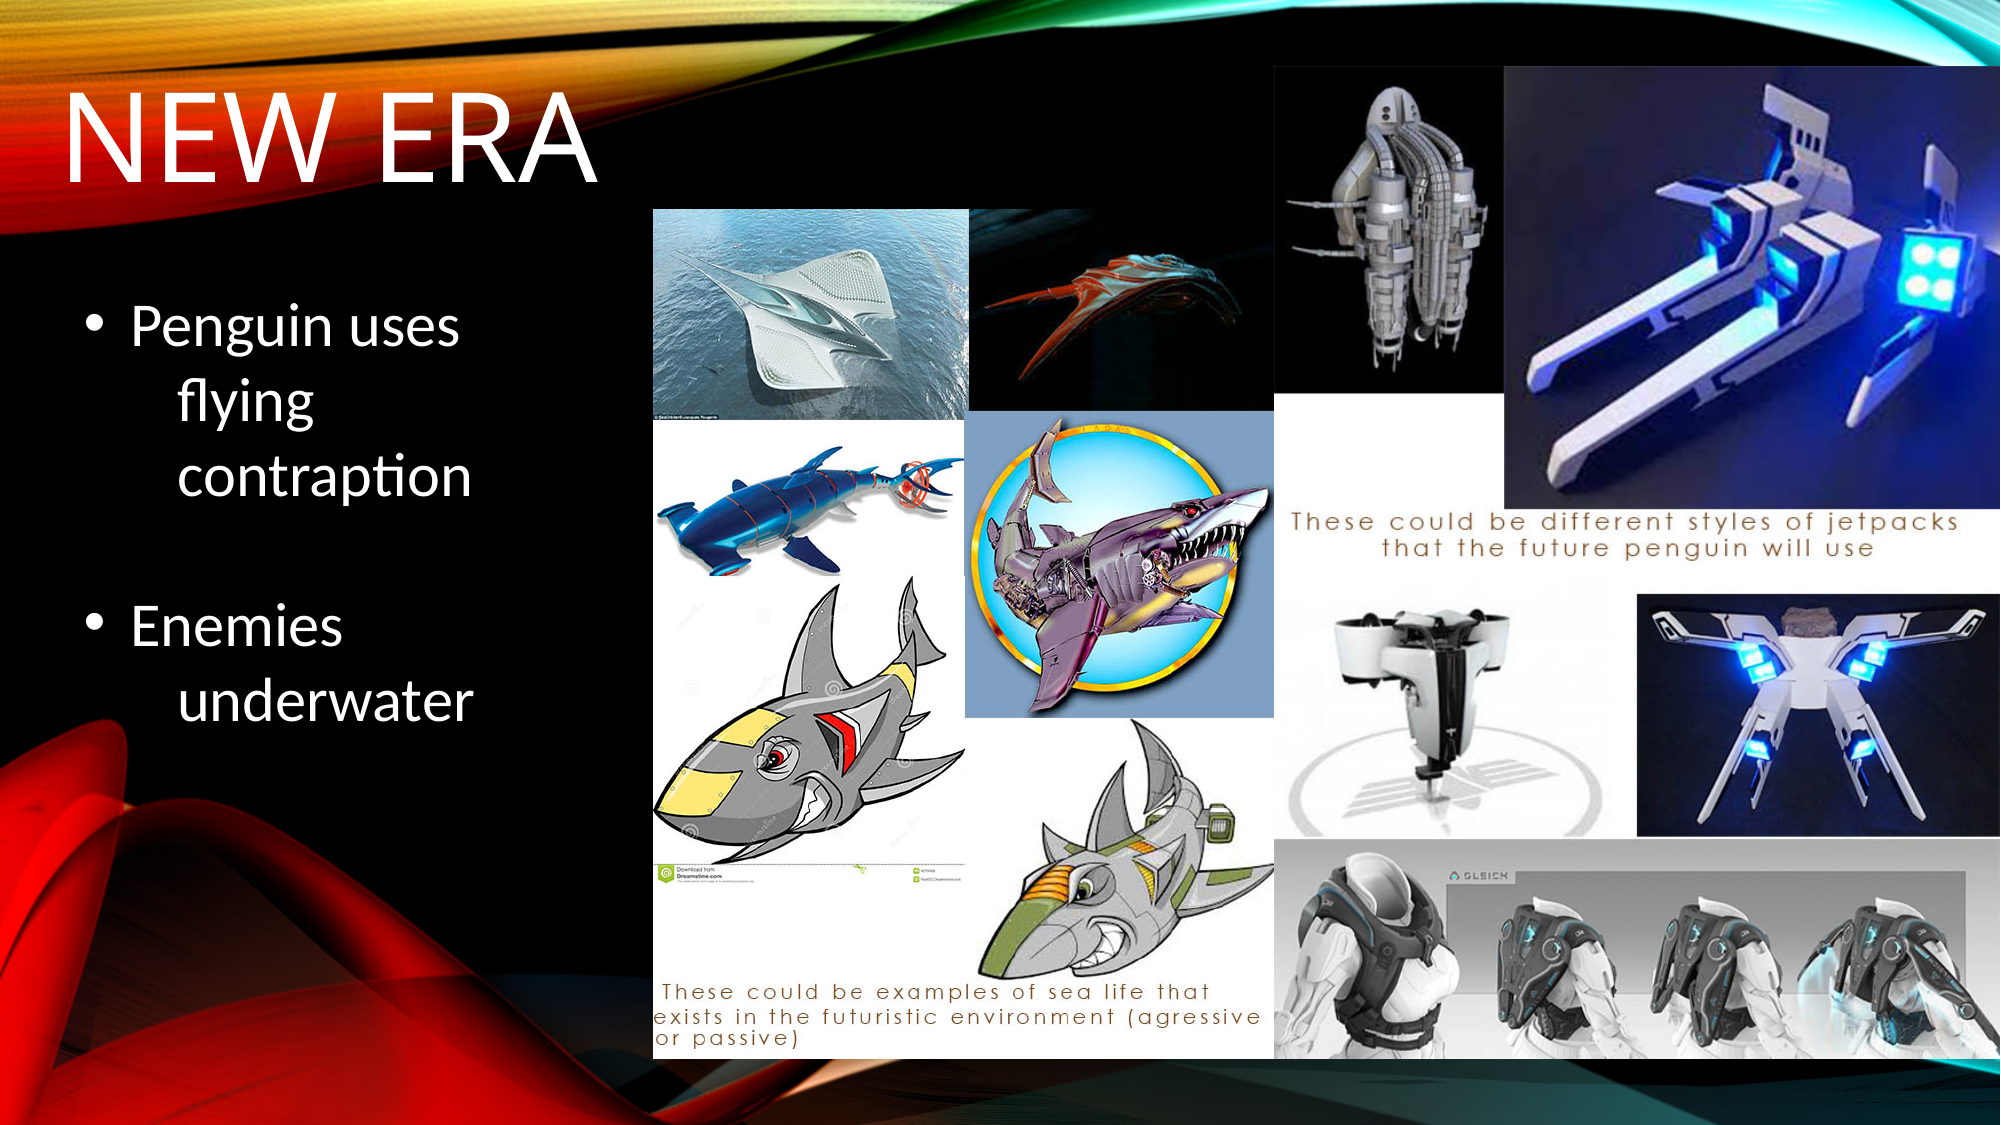

# new ERA
Penguin uses flying contraption
Enemies underwater